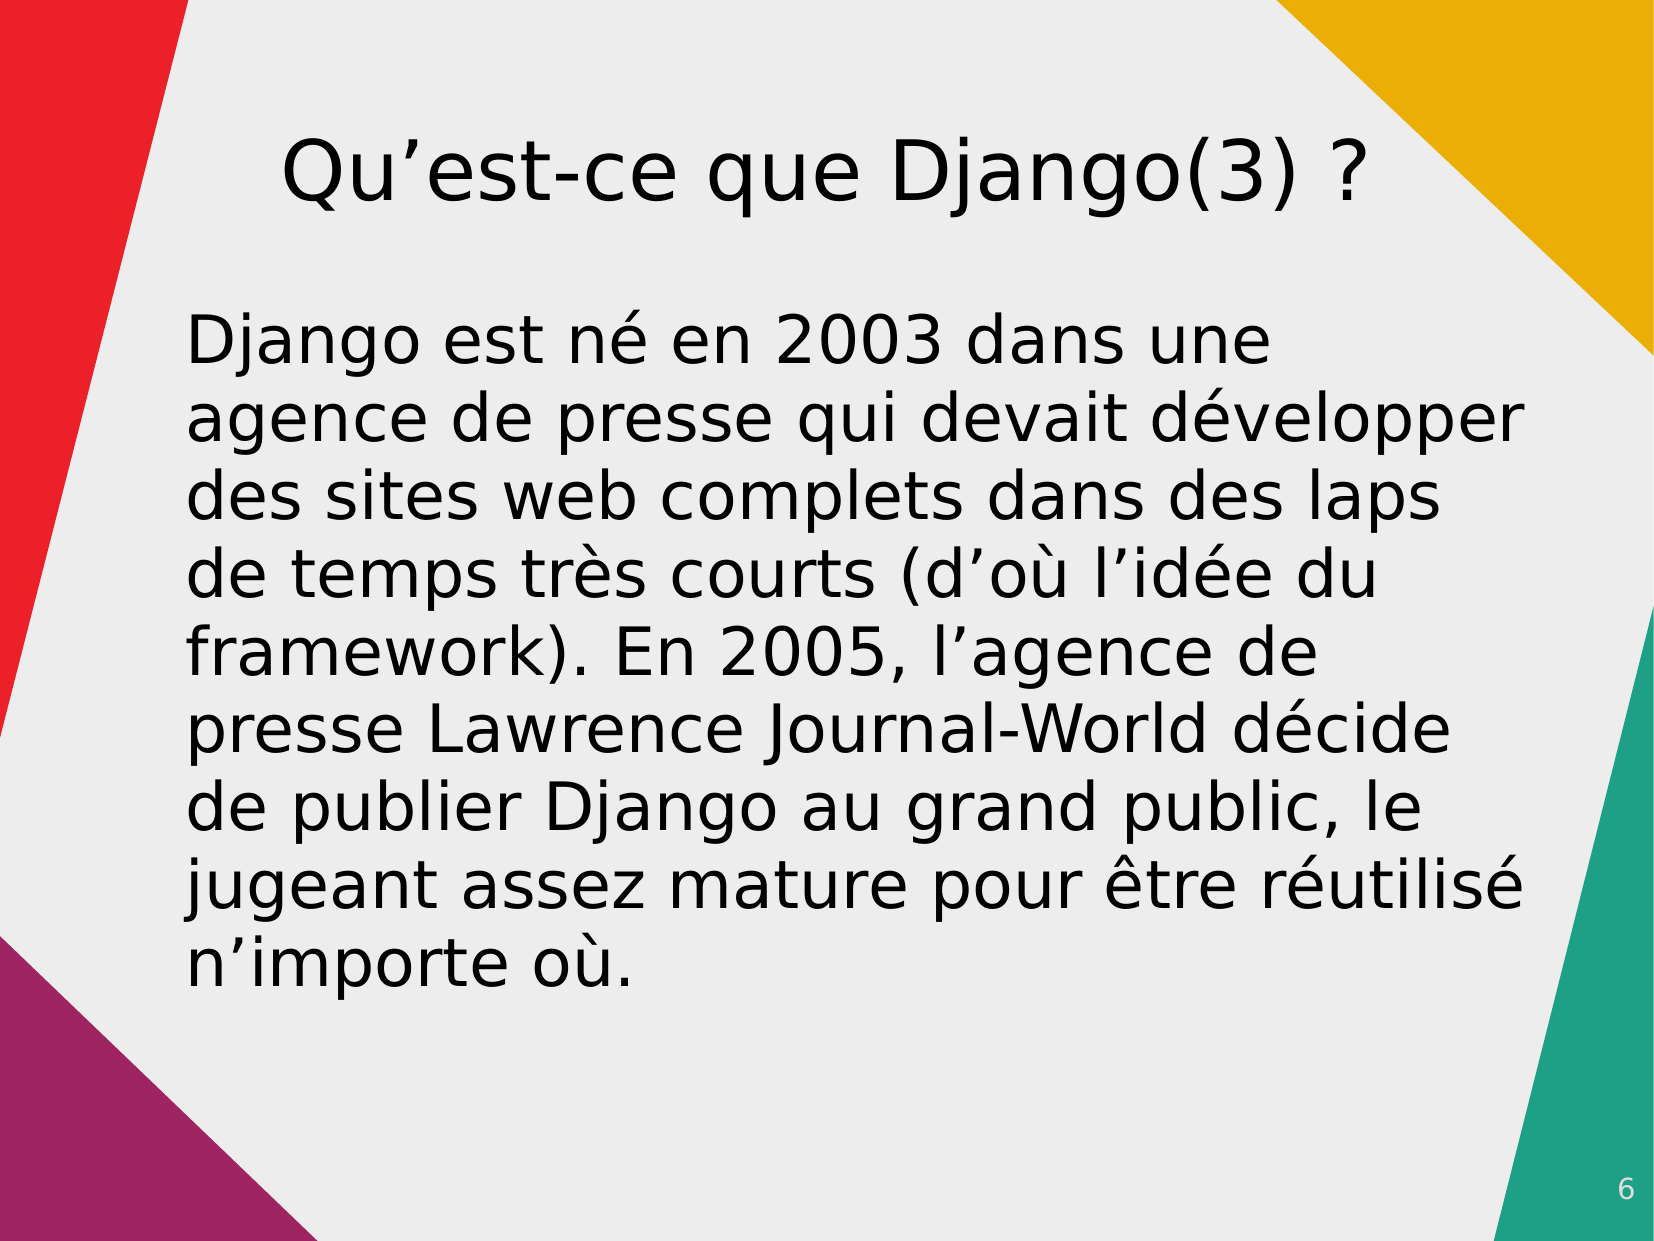

# Qu’est-ce que Django(3) ?
Django est né en 2003 dans une agence de presse qui devait développer des sites web complets dans des laps de temps très courts (d’où l’idée du framework). En 2005, l’agence de presse Lawrence Journal-World décide de publier Django au grand public, le jugeant assez mature pour être réutilisé n’importe où.
6